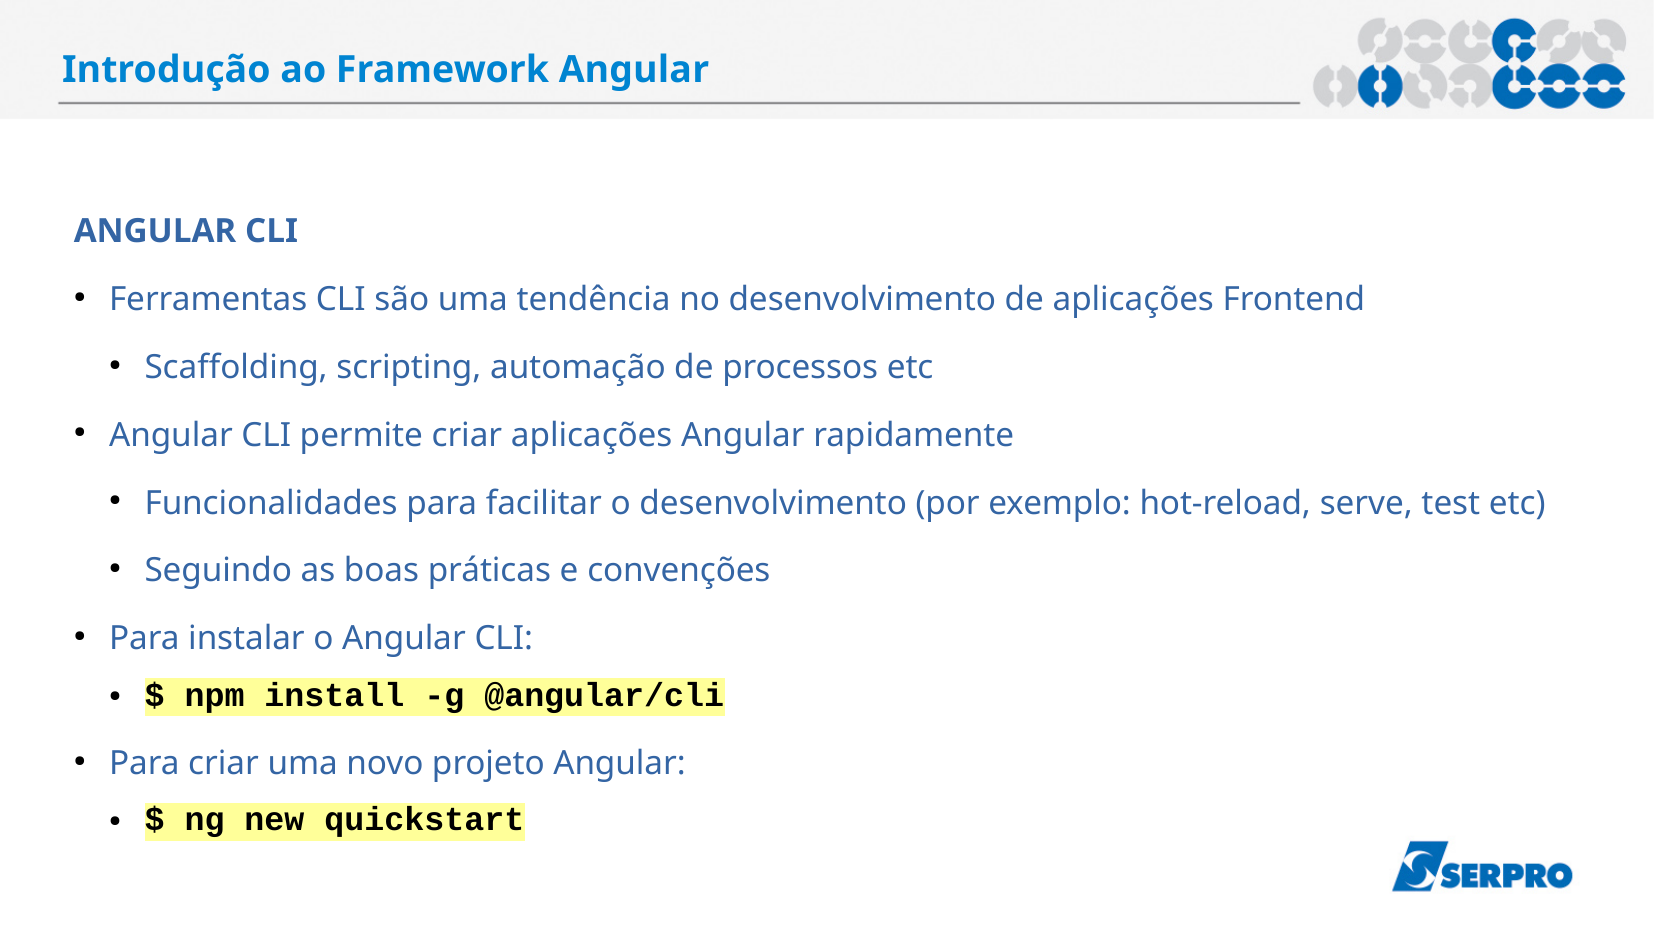

Introdução ao Framework Angular
ANGULAR CLI
Ferramentas CLI são uma tendência no desenvolvimento de aplicações Frontend
Scaffolding, scripting, automação de processos etc
Angular CLI permite criar aplicações Angular rapidamente
Funcionalidades para facilitar o desenvolvimento (por exemplo: hot-reload, serve, test etc)
Seguindo as boas práticas e convenções
Para instalar o Angular CLI:
$ npm install -g @angular/cli
Para criar uma novo projeto Angular:
$ ng new quickstart